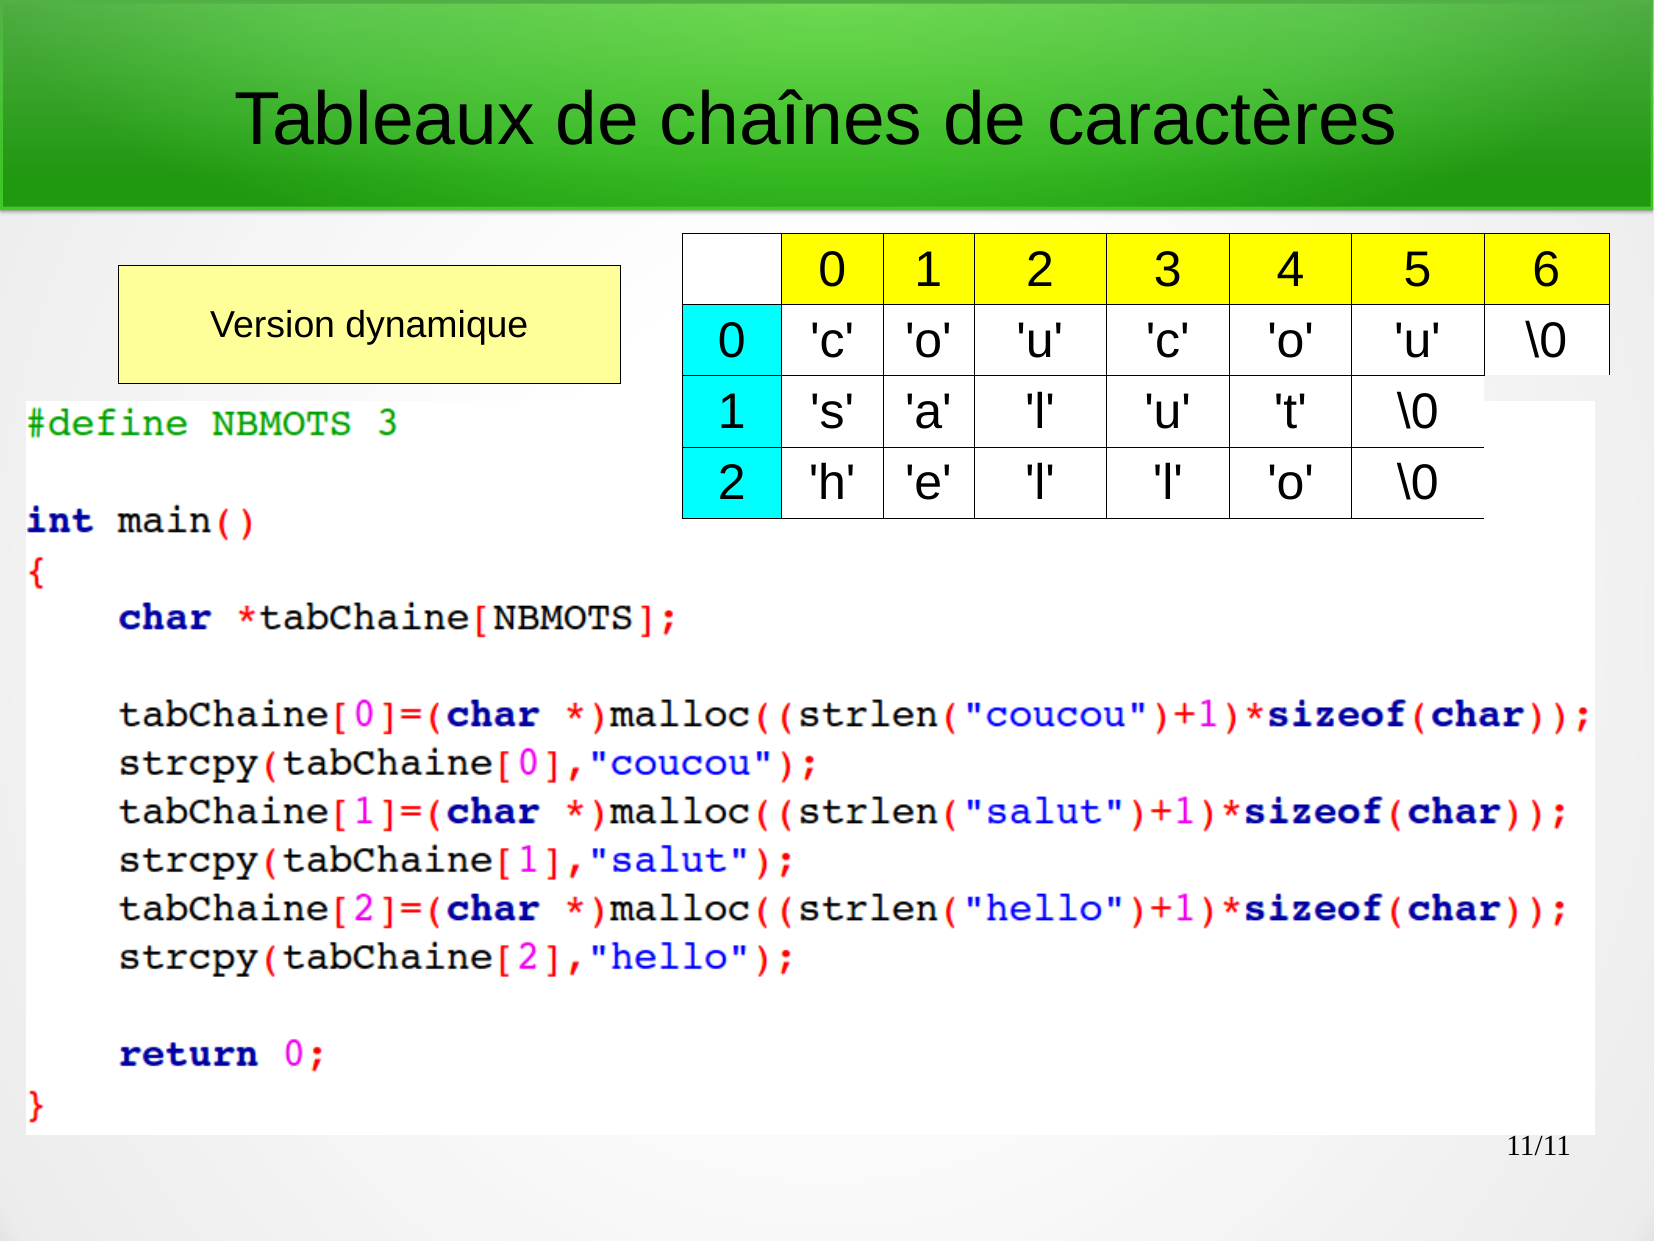

# Tableaux de chaînes de caractères
| | 0 | 1 | 2 | 3 | 4 | 5 | 6 |
| --- | --- | --- | --- | --- | --- | --- | --- |
| 0 | 'c' | 'o' | 'u' | 'c' | 'o' | 'u' | \0 |
| 1 | 's' | 'a' | 'l' | 'u' | 't' | \0 | |
| 2 | 'h' | 'e' | 'l' | 'l' | 'o' | \0 | |
Version dynamique
11